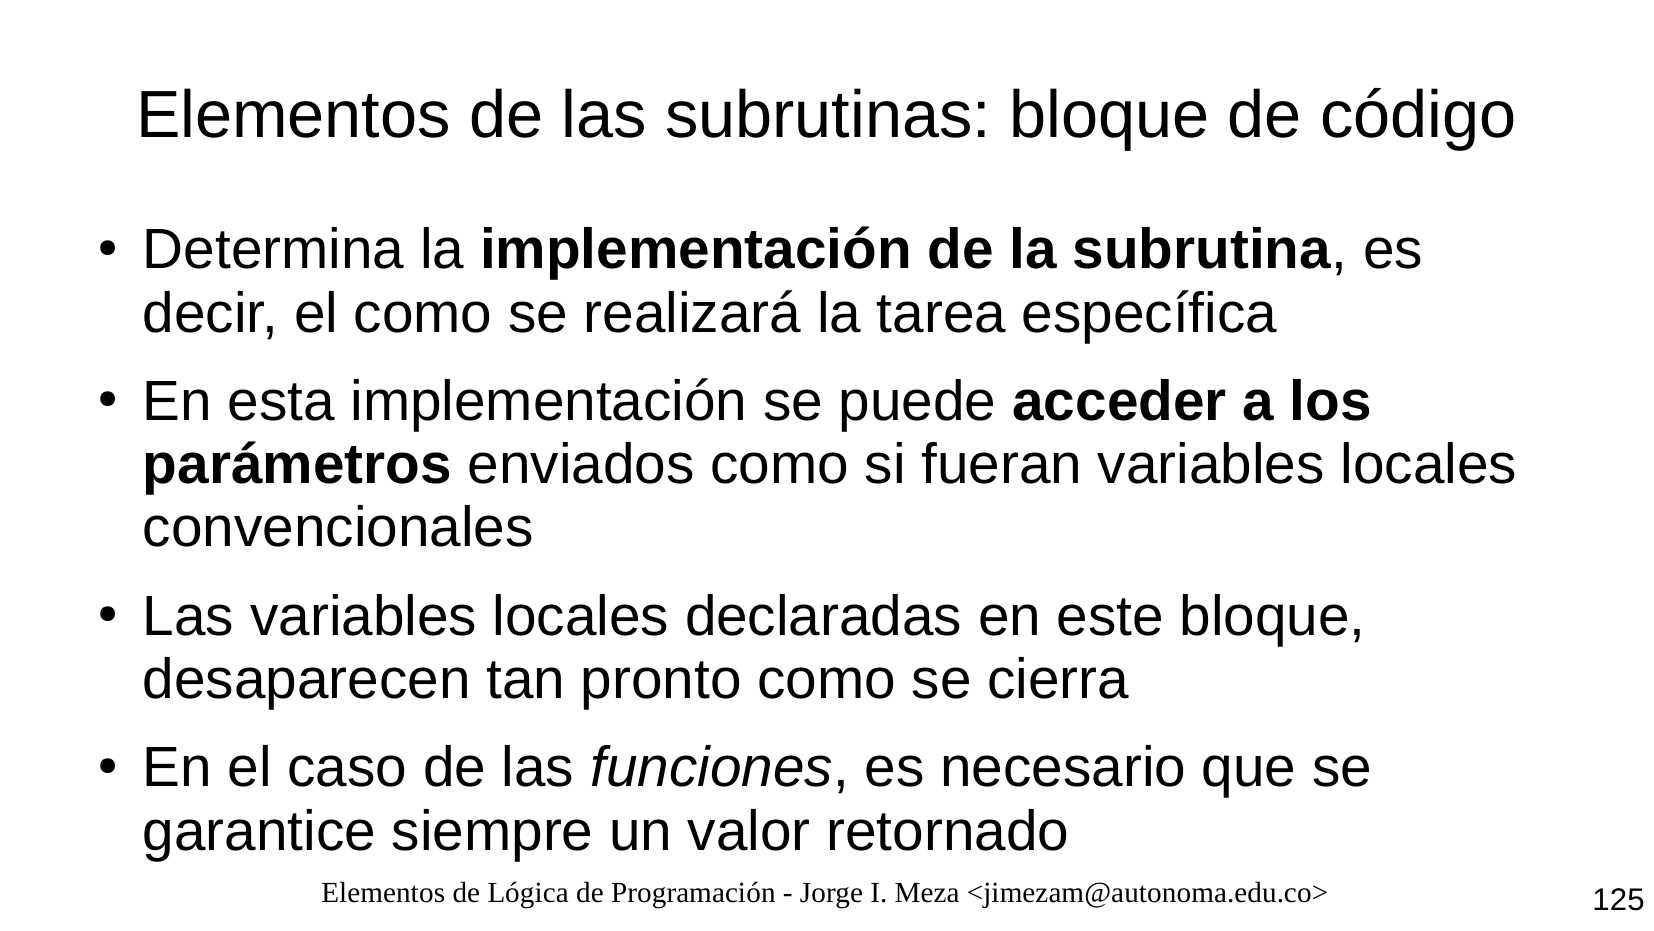

# Elementos de las subrutinas: bloque de código
Determina la implementación de la subrutina, es decir, el como se realizará la tarea específica
En esta implementación se puede acceder a los parámetros enviados como si fueran variables locales convencionales
Las variables locales declaradas en este bloque, desaparecen tan pronto como se cierra
En el caso de las funciones, es necesario que se garantice siempre un valor retornado
Elementos de Lógica de Programación - Jorge I. Meza <jimezam@autonoma.edu.co>